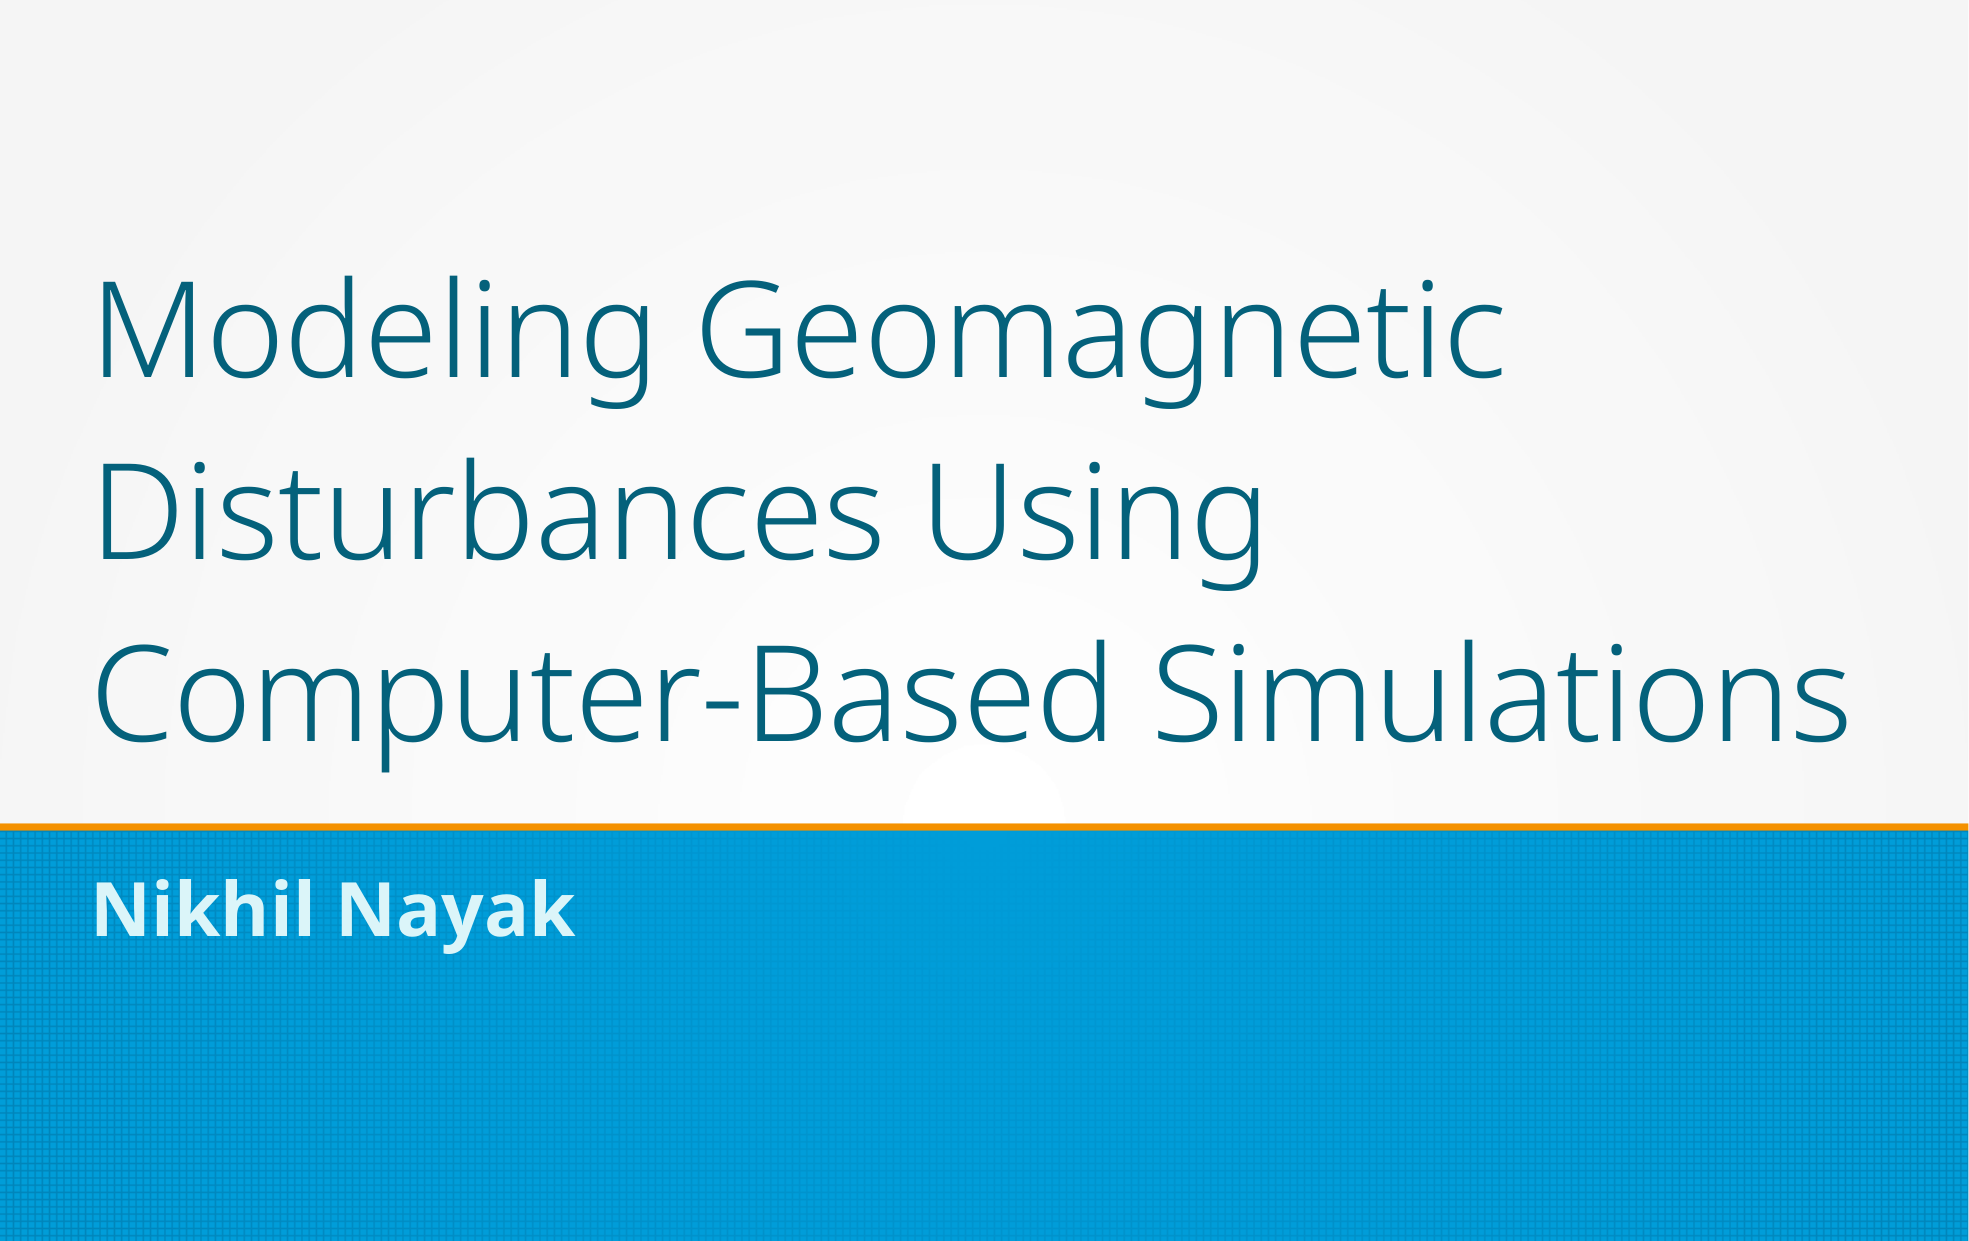

# Modeling Geomagnetic Disturbances Using Computer-Based Simulations
Nikhil Nayak